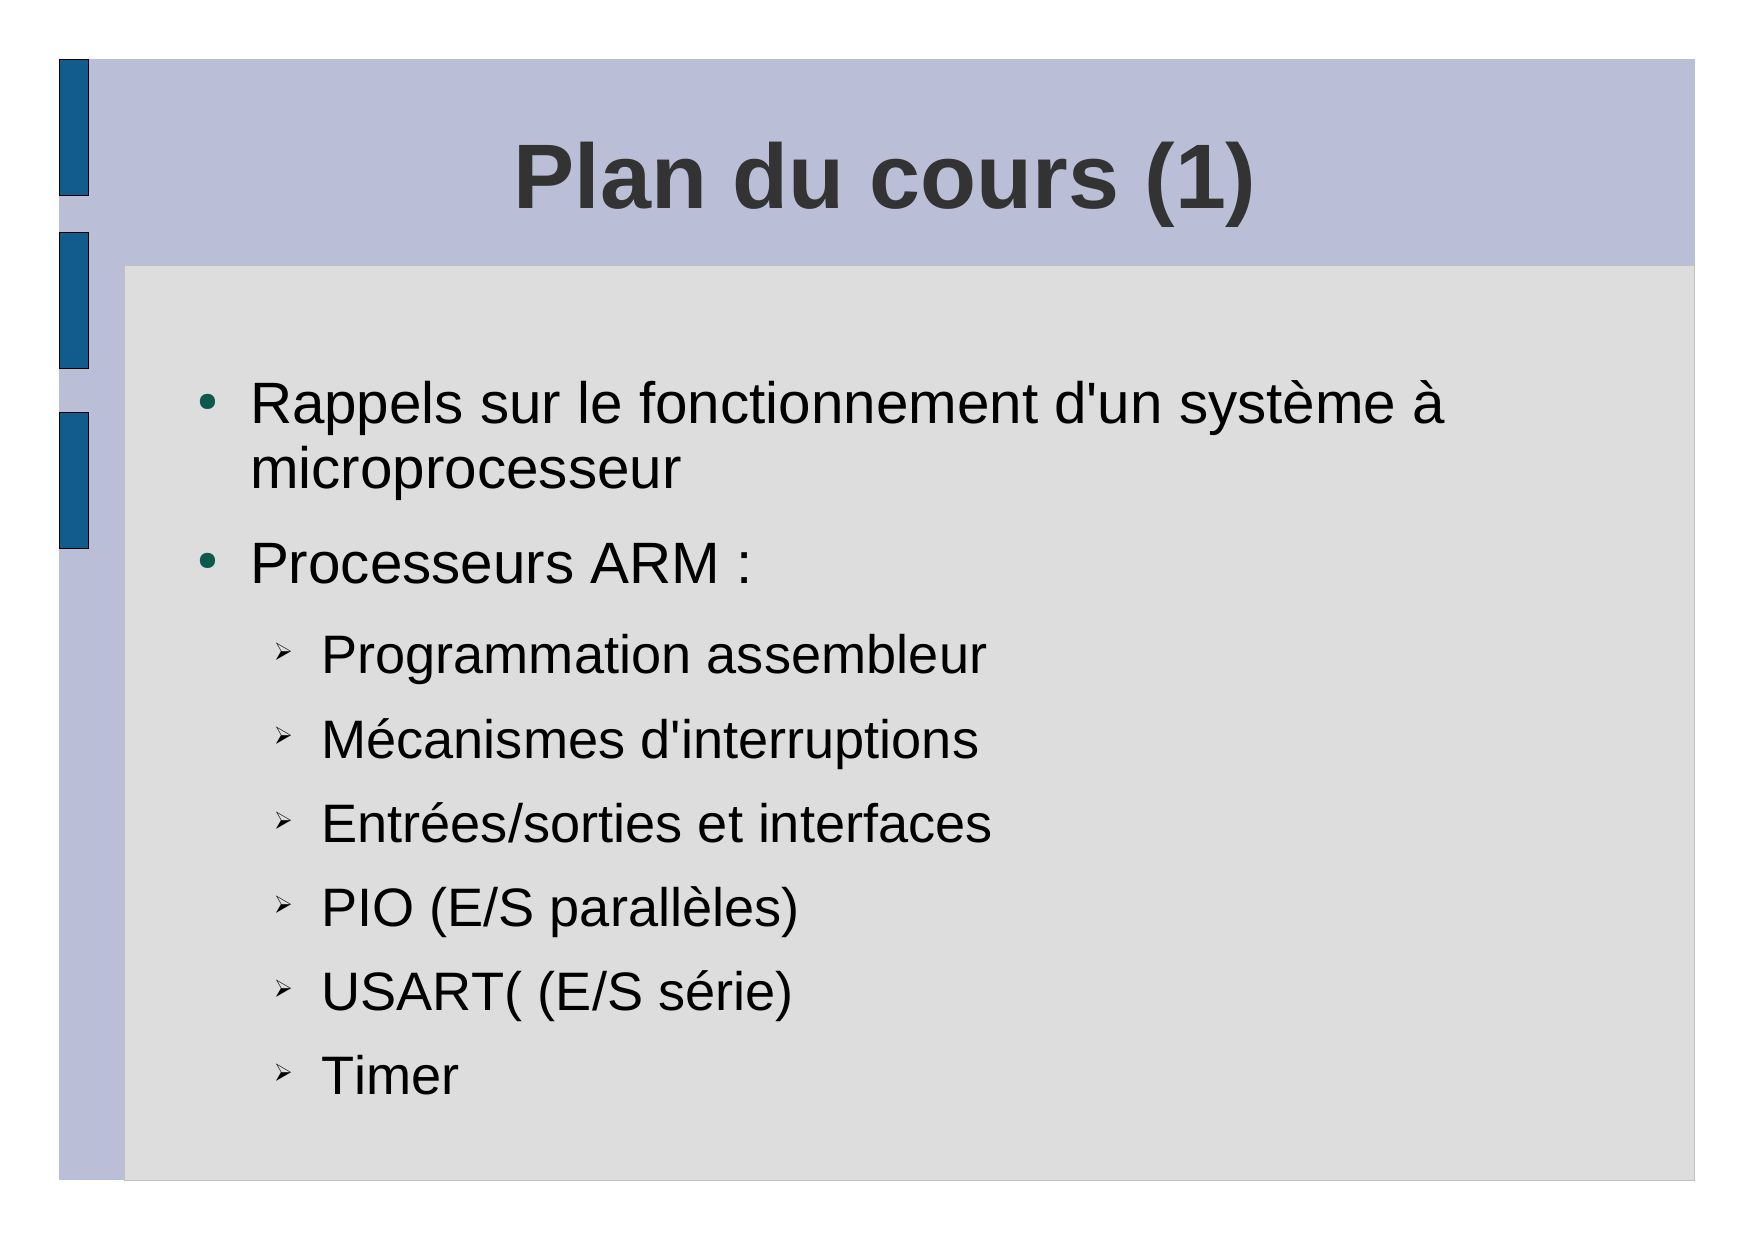

# Plan du cours (1)
Rappels sur le fonctionnement d'un système à microprocesseur
Processeurs ARM :
Programmation assembleur
Mécanismes d'interruptions
Entrées/sorties et interfaces
PIO (E/S parallèles)
USART( (E/S série)
Timer